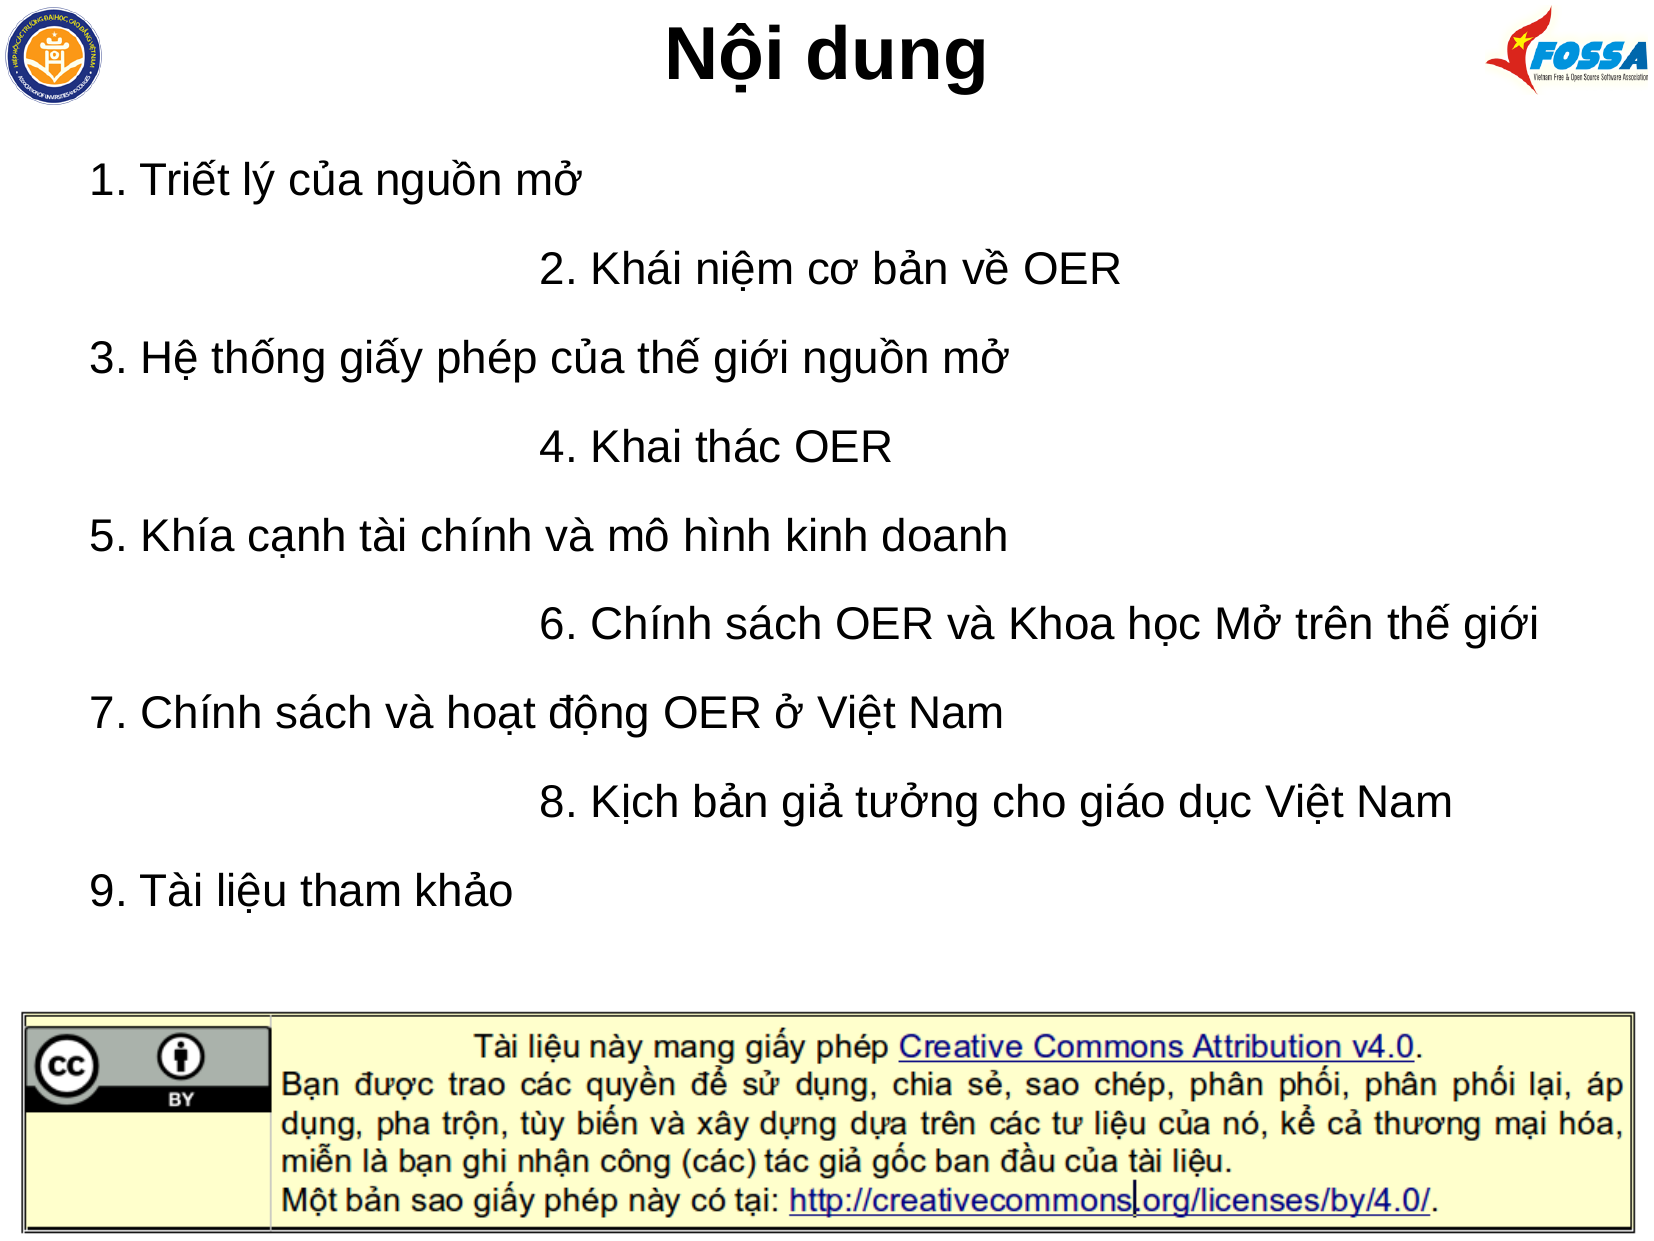

# Nội dung
1. Triết lý của nguồn mở
						2. Khái niệm cơ bản về OER
3. Hệ thống giấy phép của thế giới nguồn mở
						4. Khai thác OER
5. Khía cạnh tài chính và mô hình kinh doanh
						6. Chính sách OER và Khoa học Mở trên thế giới
7. Chính sách và hoạt động OER ở Việt Nam
						8. Kịch bản giả tưởng cho giáo dục Việt Nam
9. Tài liệu tham khảo